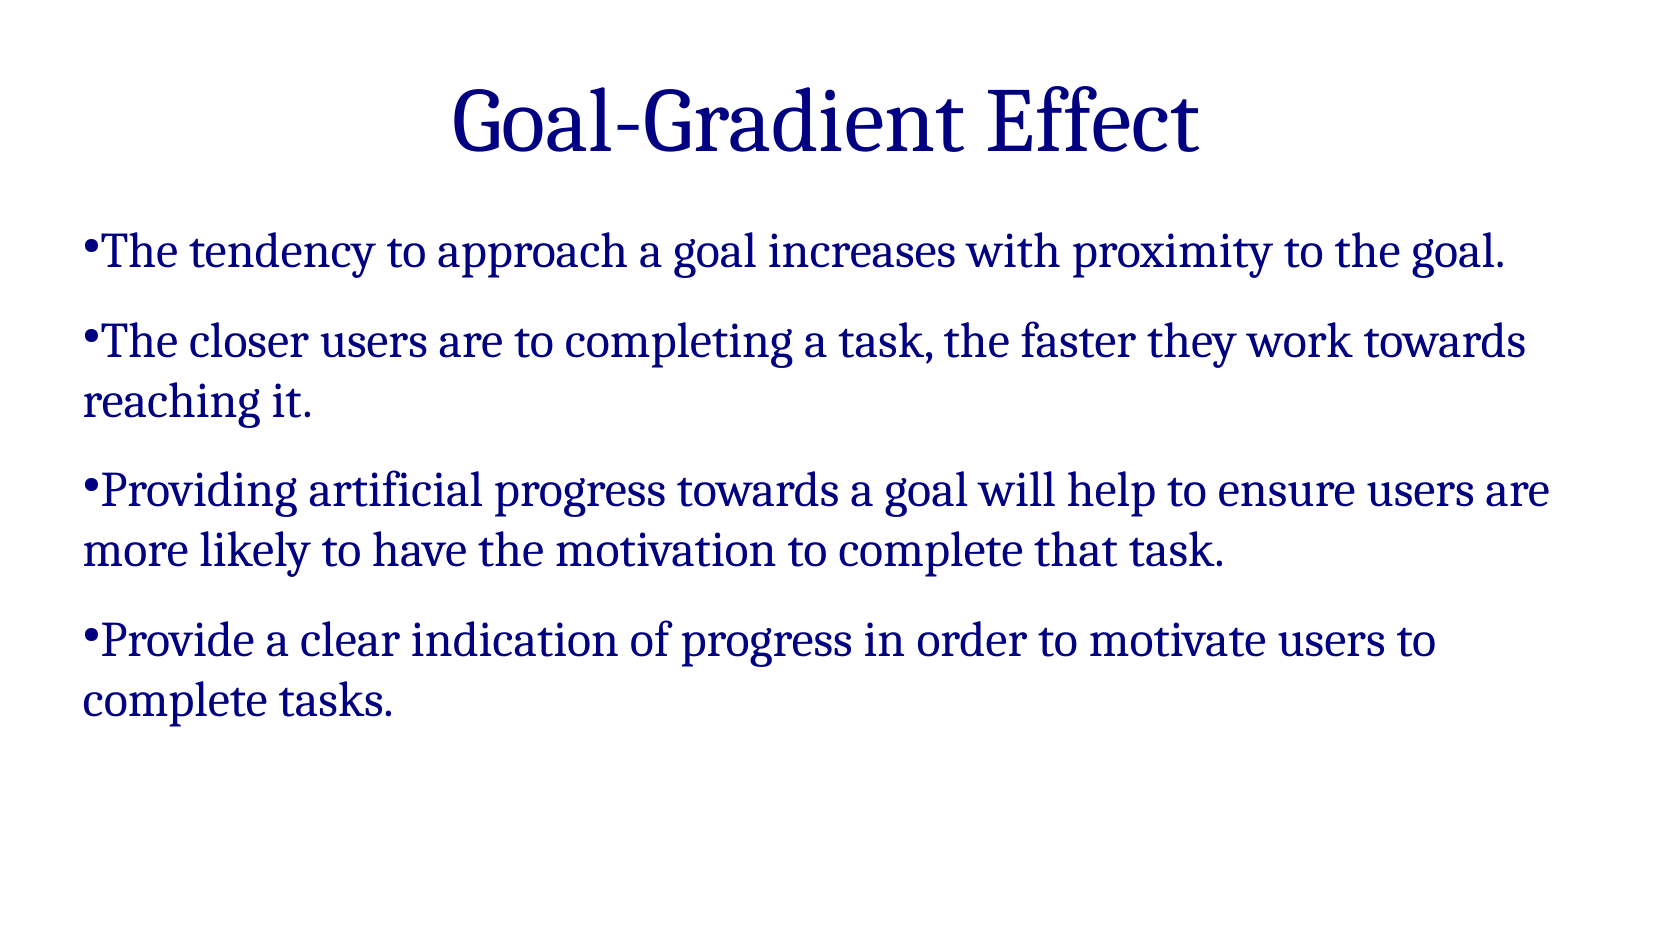

# Goal-Gradient Effect
The tendency to approach a goal increases with proximity to the goal.
The closer users are to completing a task, the faster they work towards reaching it.
Providing artificial progress towards a goal will help to ensure users are more likely to have the motivation to complete that task.
Provide a clear indication of progress in order to motivate users to complete tasks.